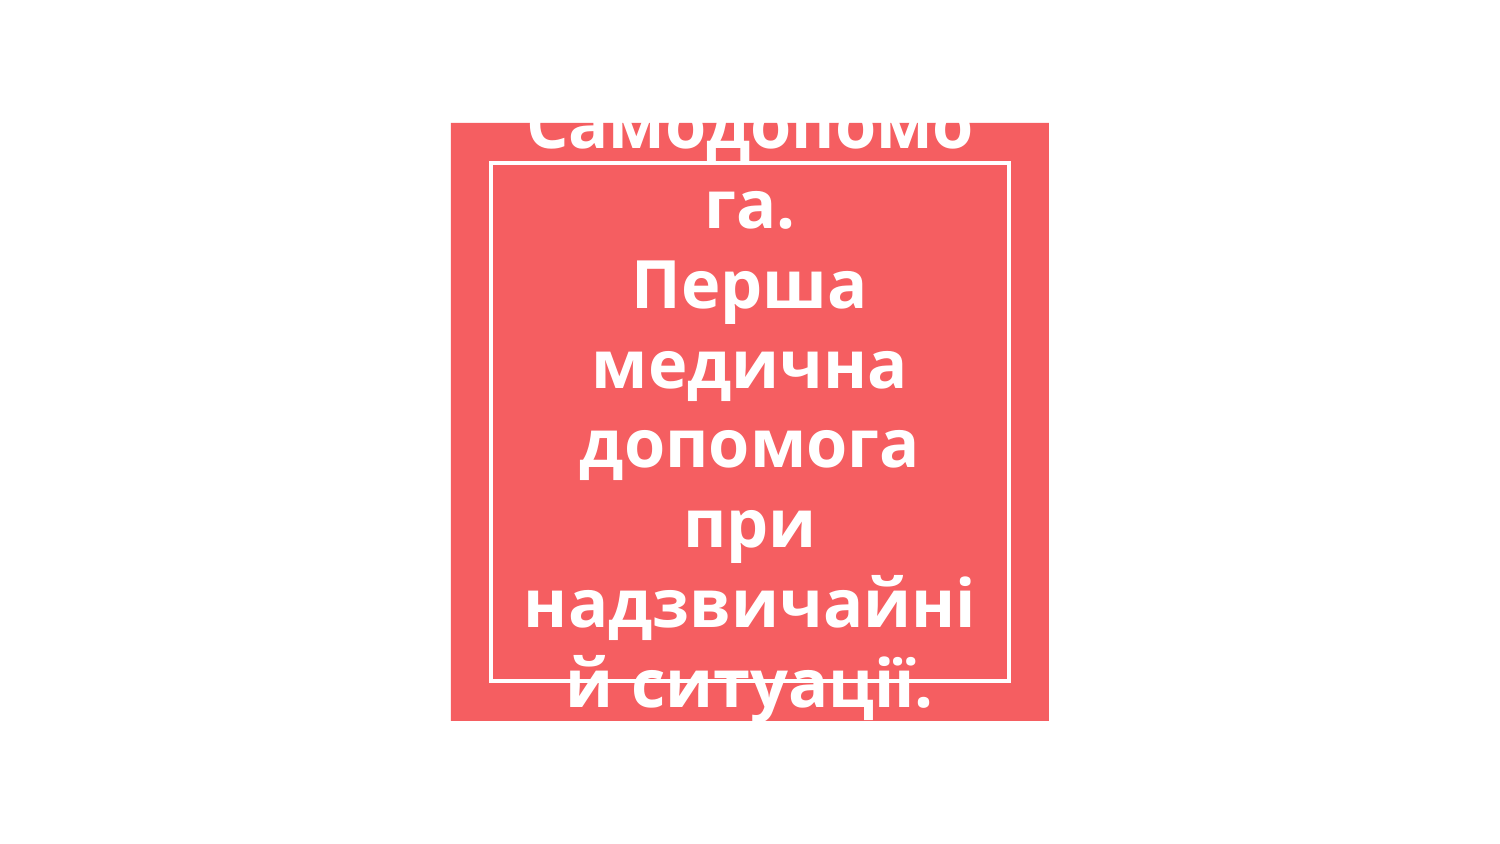

# Самодопомога. Перша медична допомога при надзвичайній ситуації.